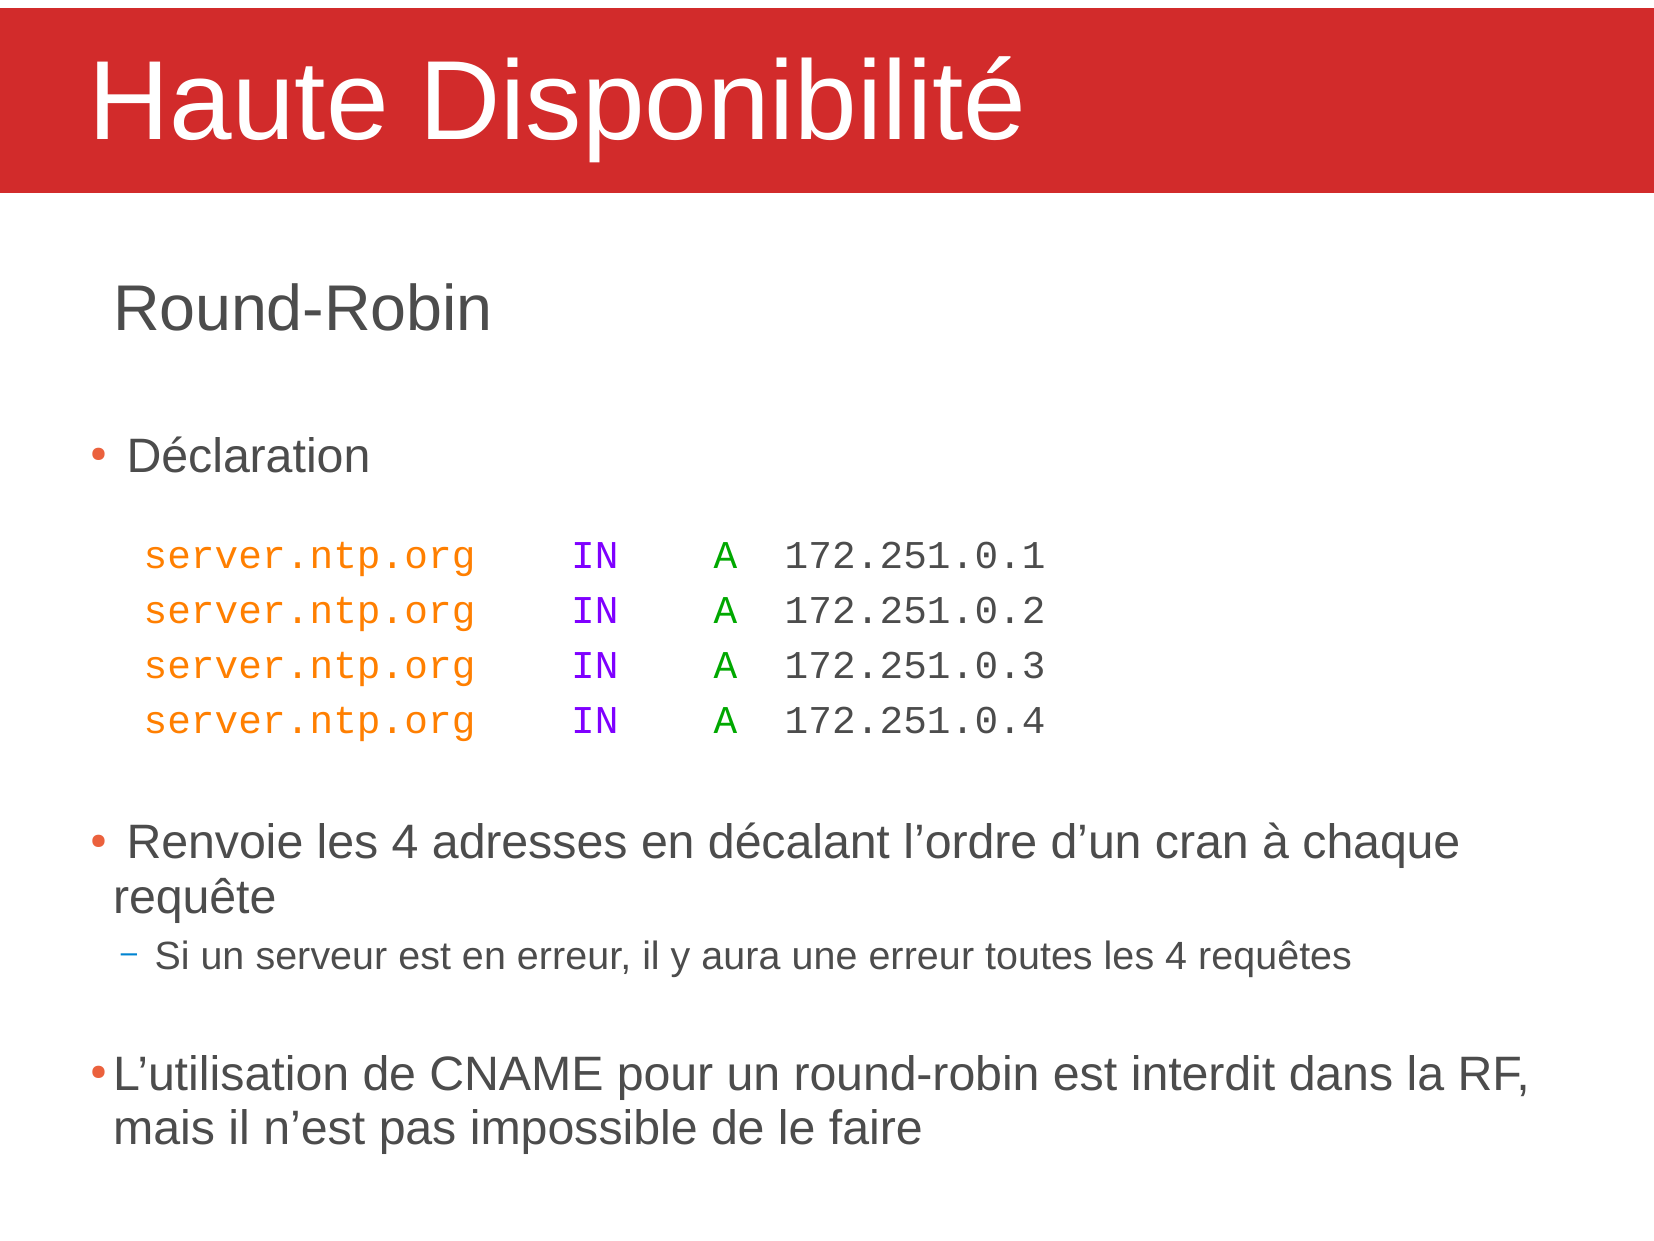

# Haute Disponibilité
Round-Robin
 Déclaration
server.ntp.org IN A 172.251.0.1
server.ntp.org IN A 172.251.0.2
server.ntp.org IN A 172.251.0.3
server.ntp.org IN A 172.251.0.4
 Renvoie les 4 adresses en décalant l’ordre d’un cran à chaque requête
 Si un serveur est en erreur, il y aura une erreur toutes les 4 requêtes
L’utilisation de CNAME pour un round-robin est interdit dans la RF, mais il n’est pas impossible de le faire